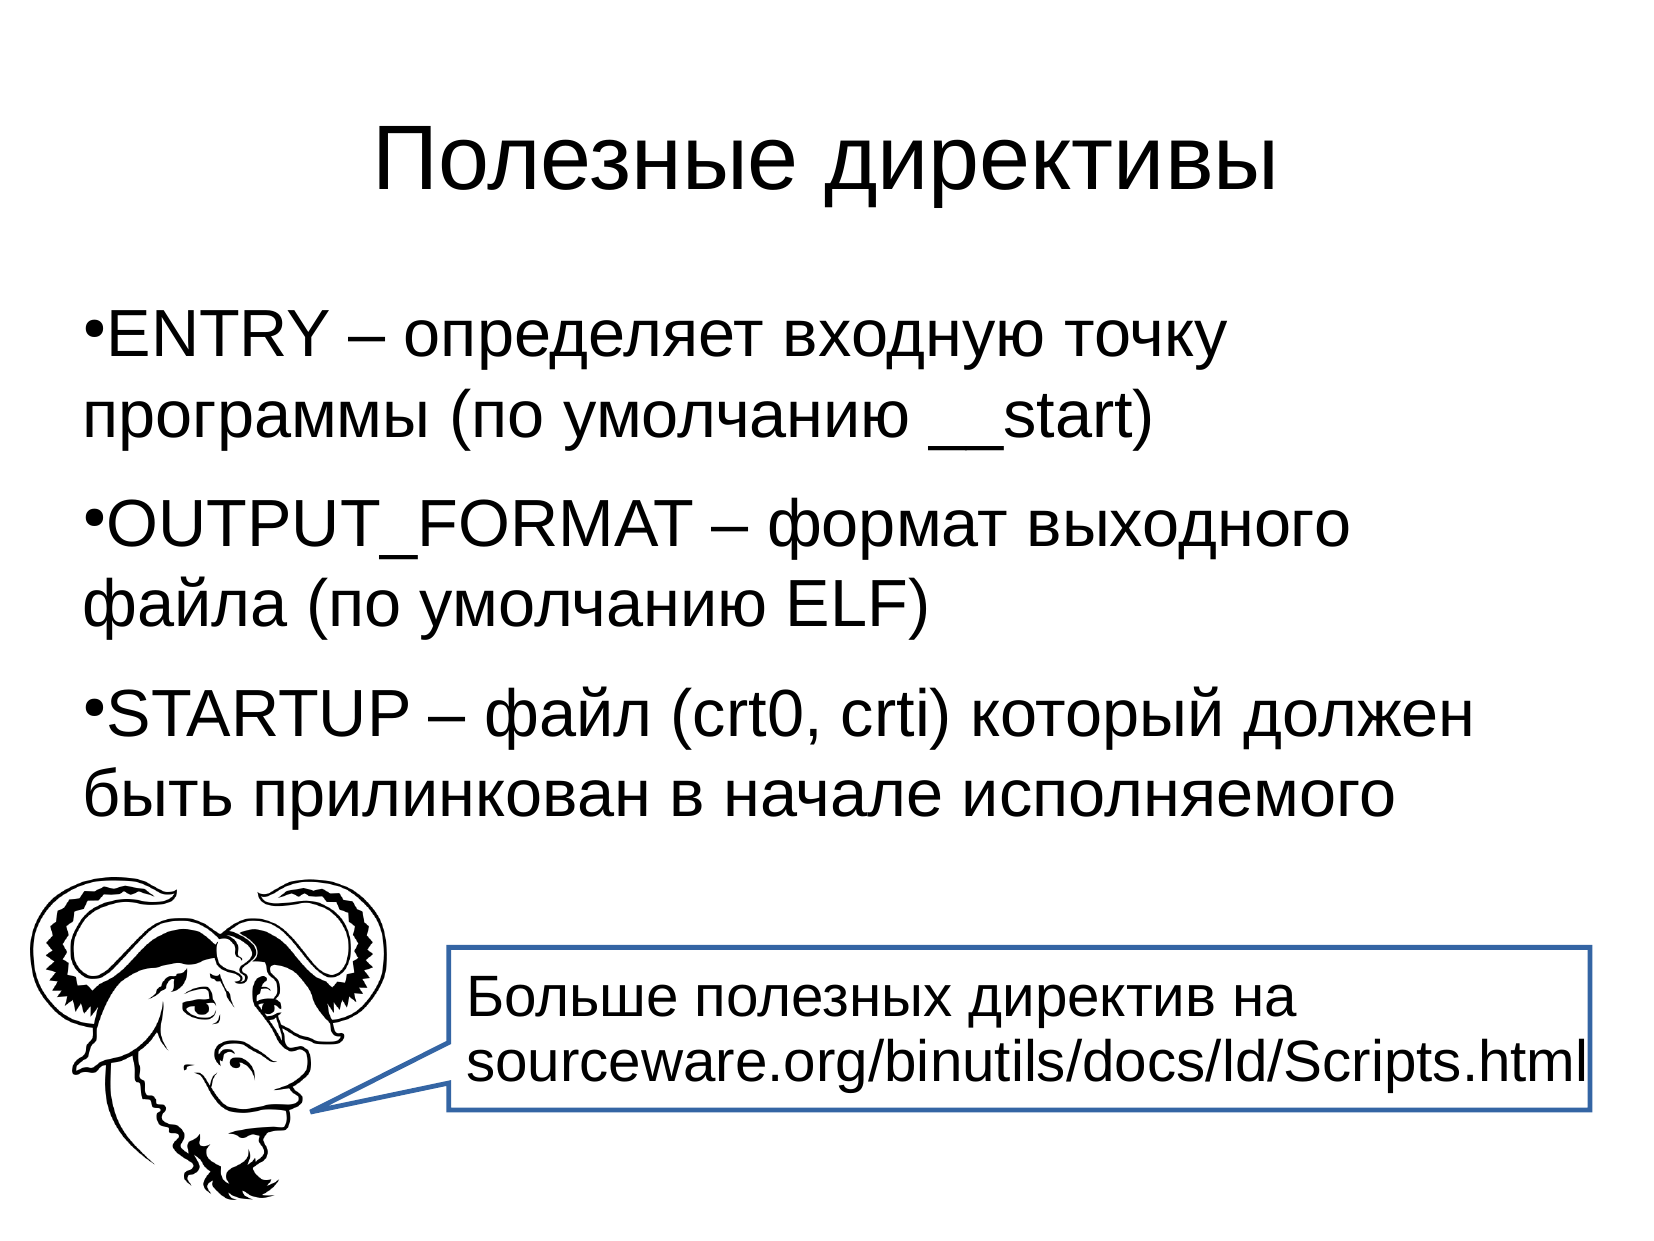

# Полезные директивы
ENTRY – определяет входную точку программы (по умолчанию __start)
OUTPUT_FORMAT – формат выходного файла (по умолчанию ELF)
STARTUP – файл (crt0, crti) который должен быть прилинкован в начале исполняемого
Больше полезных директив на
sourceware.org/binutils/docs/ld/Scripts.html